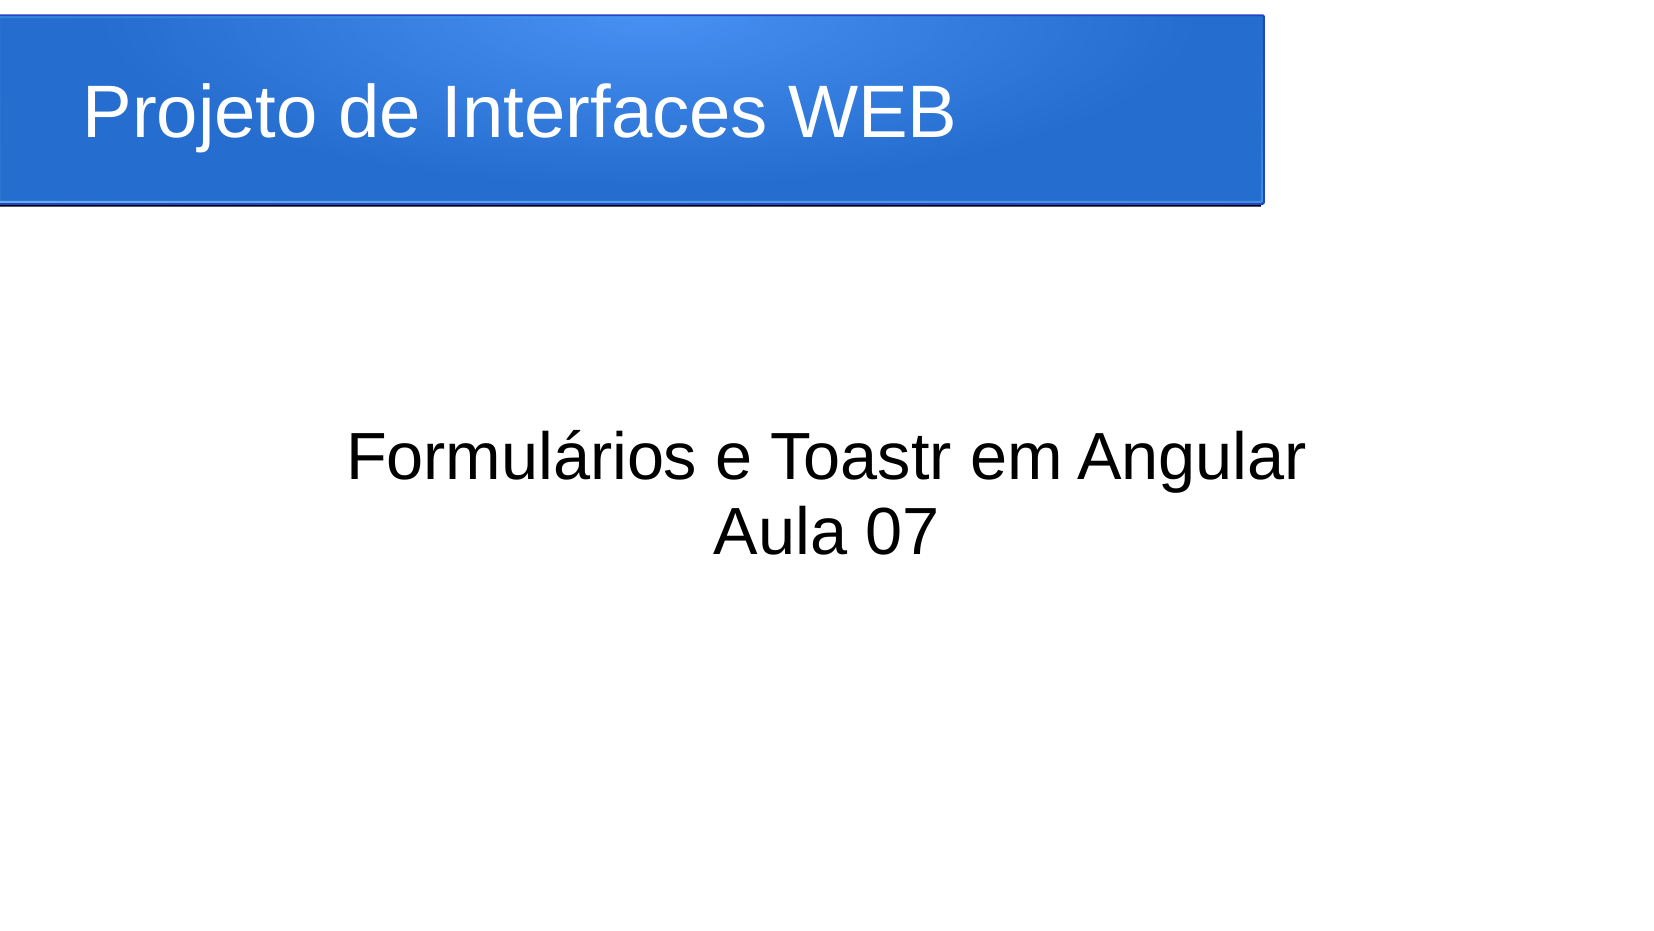

# Projeto de Interfaces WEB
Formulários e Toastr em Angular
Aula 07